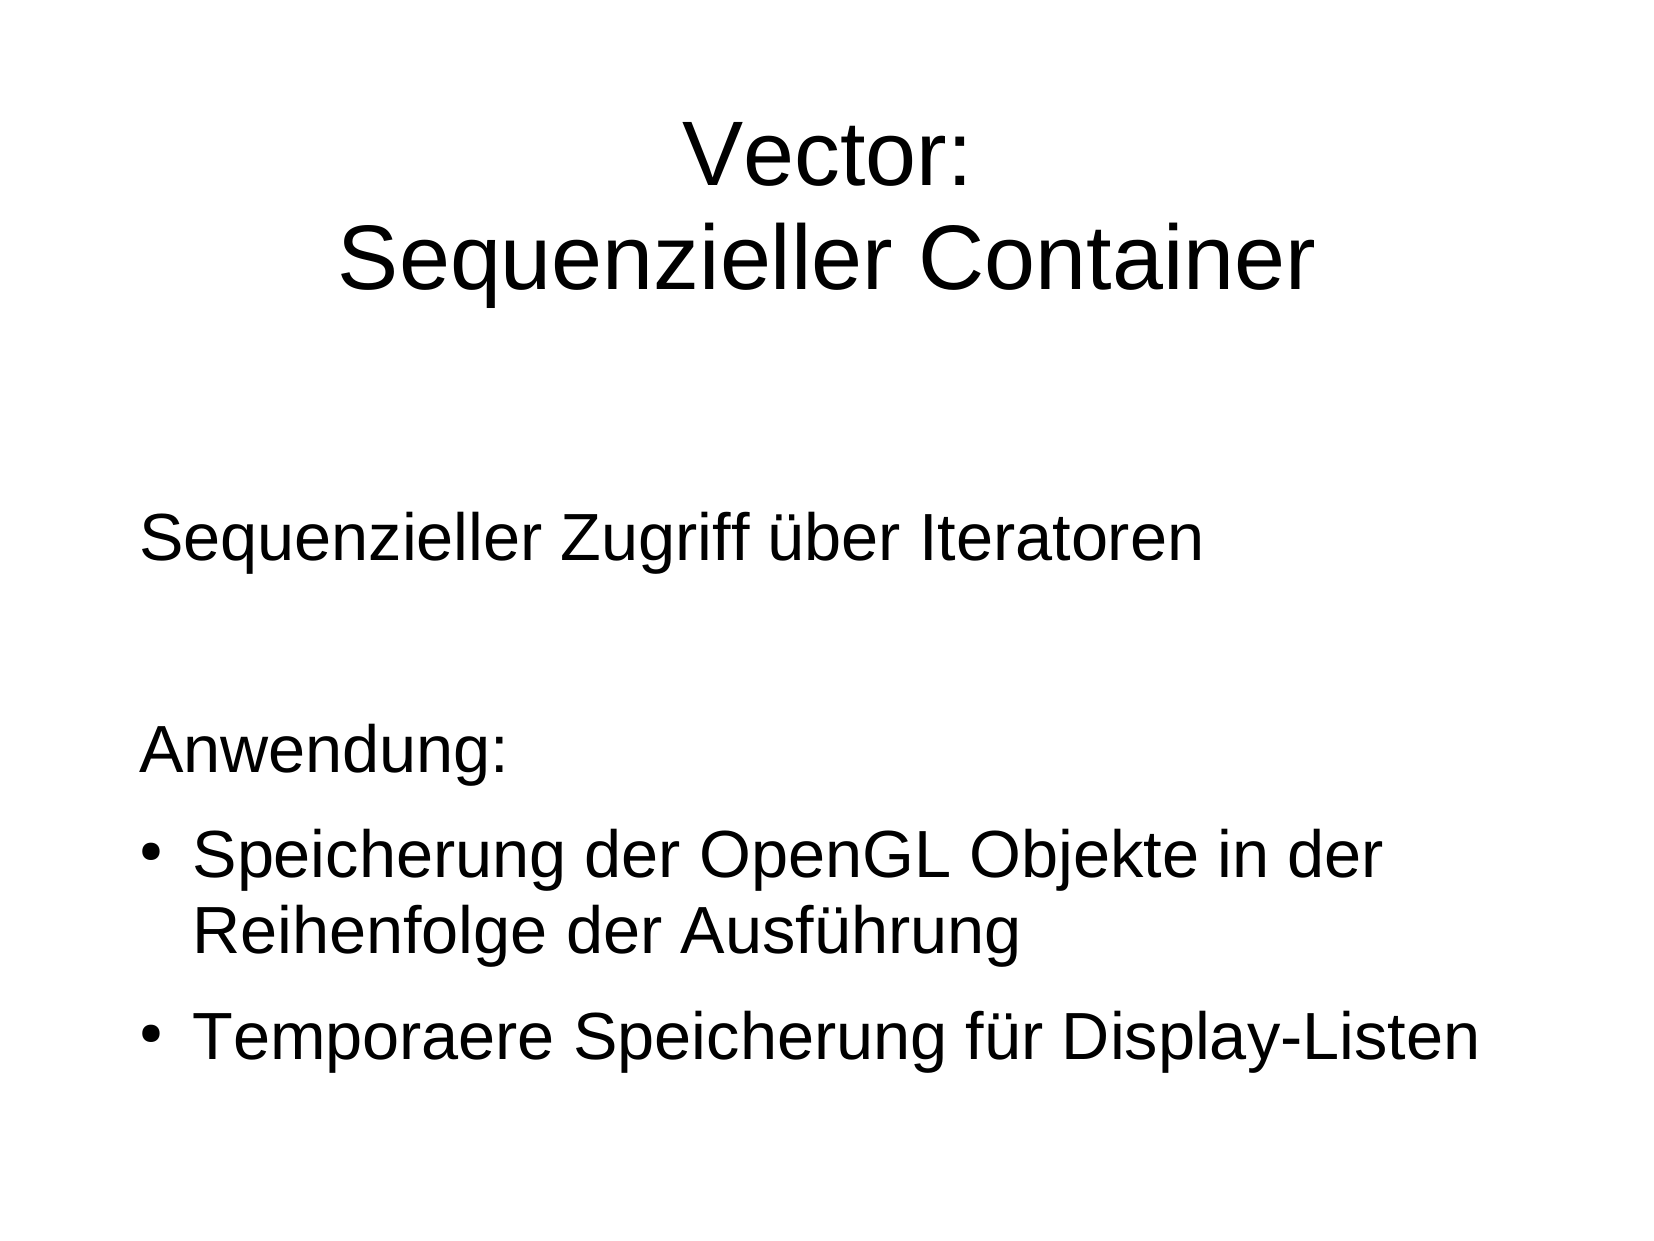

# Vector: Sequenzieller Container
Sequenzieller Zugriff über Iteratoren
Anwendung:
Speicherung der OpenGL Objekte in der Reihenfolge der Ausführung
Temporaere Speicherung für Display-Listen